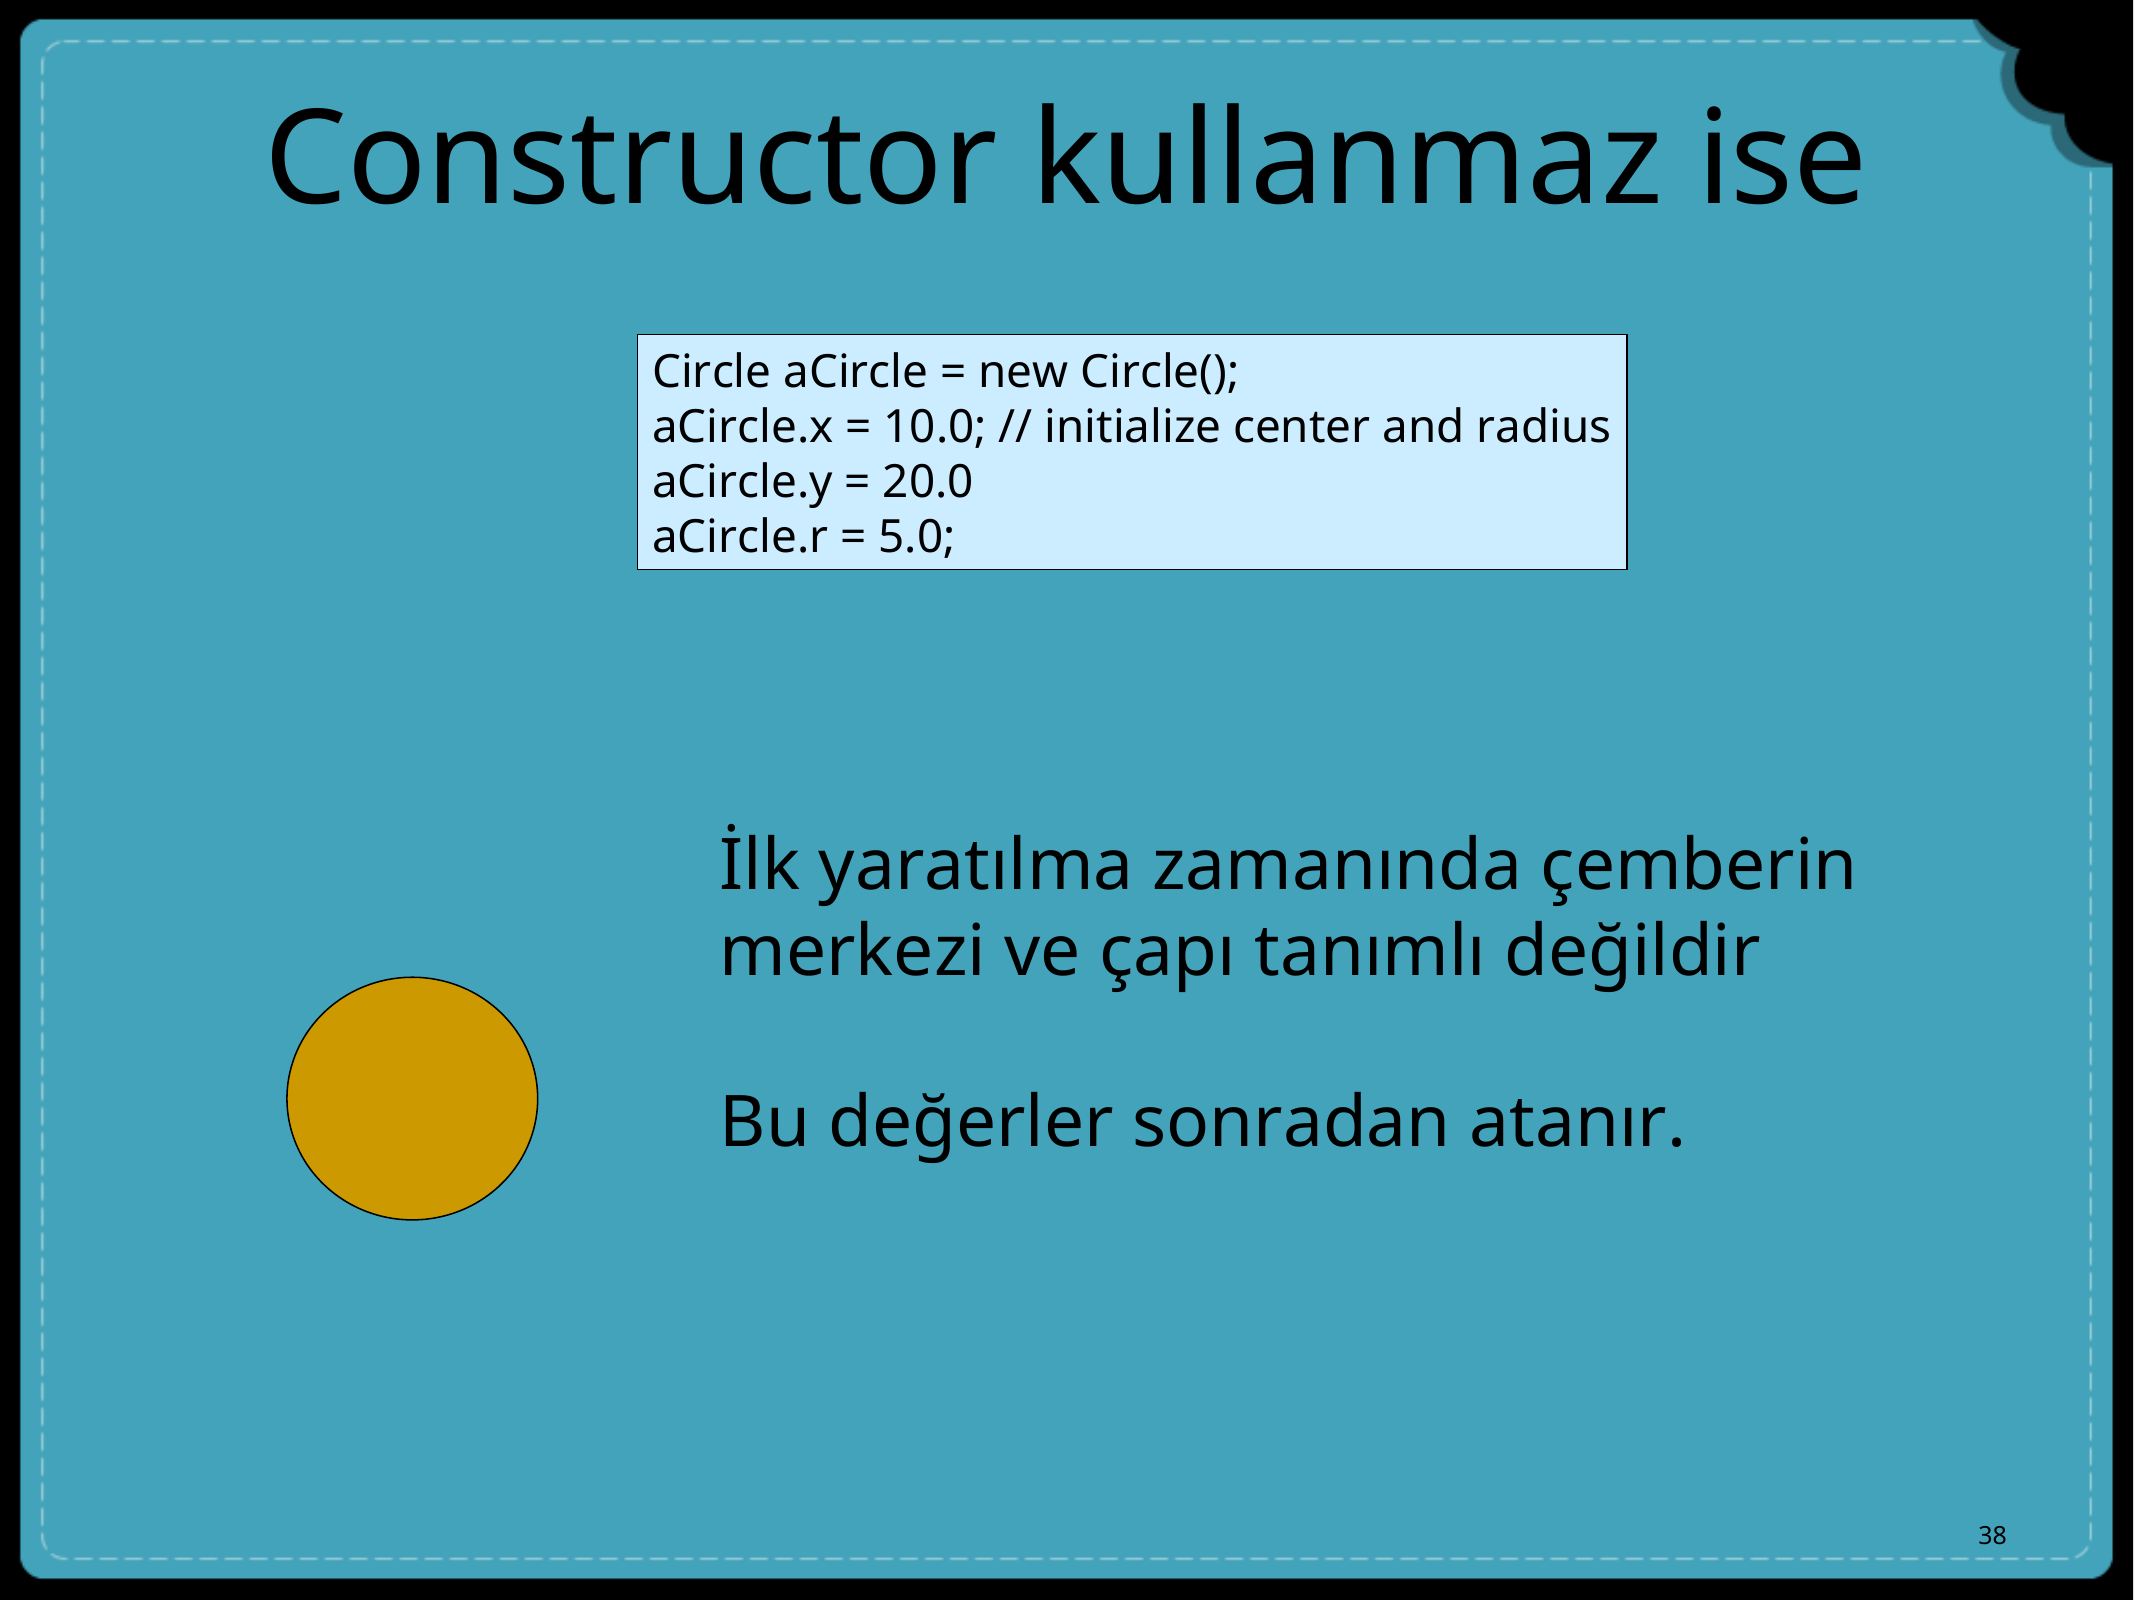

# Constructor kullanmaz ise
Circle aCircle = new Circle();
aCircle.x = 10.0; // initialize center and radius
aCircle.y = 20.0
aCircle.r = 5.0;
İlk yaratılma zamanında çemberin merkezi ve çapı tanımlı değildir
Bu değerler sonradan atanır.
38